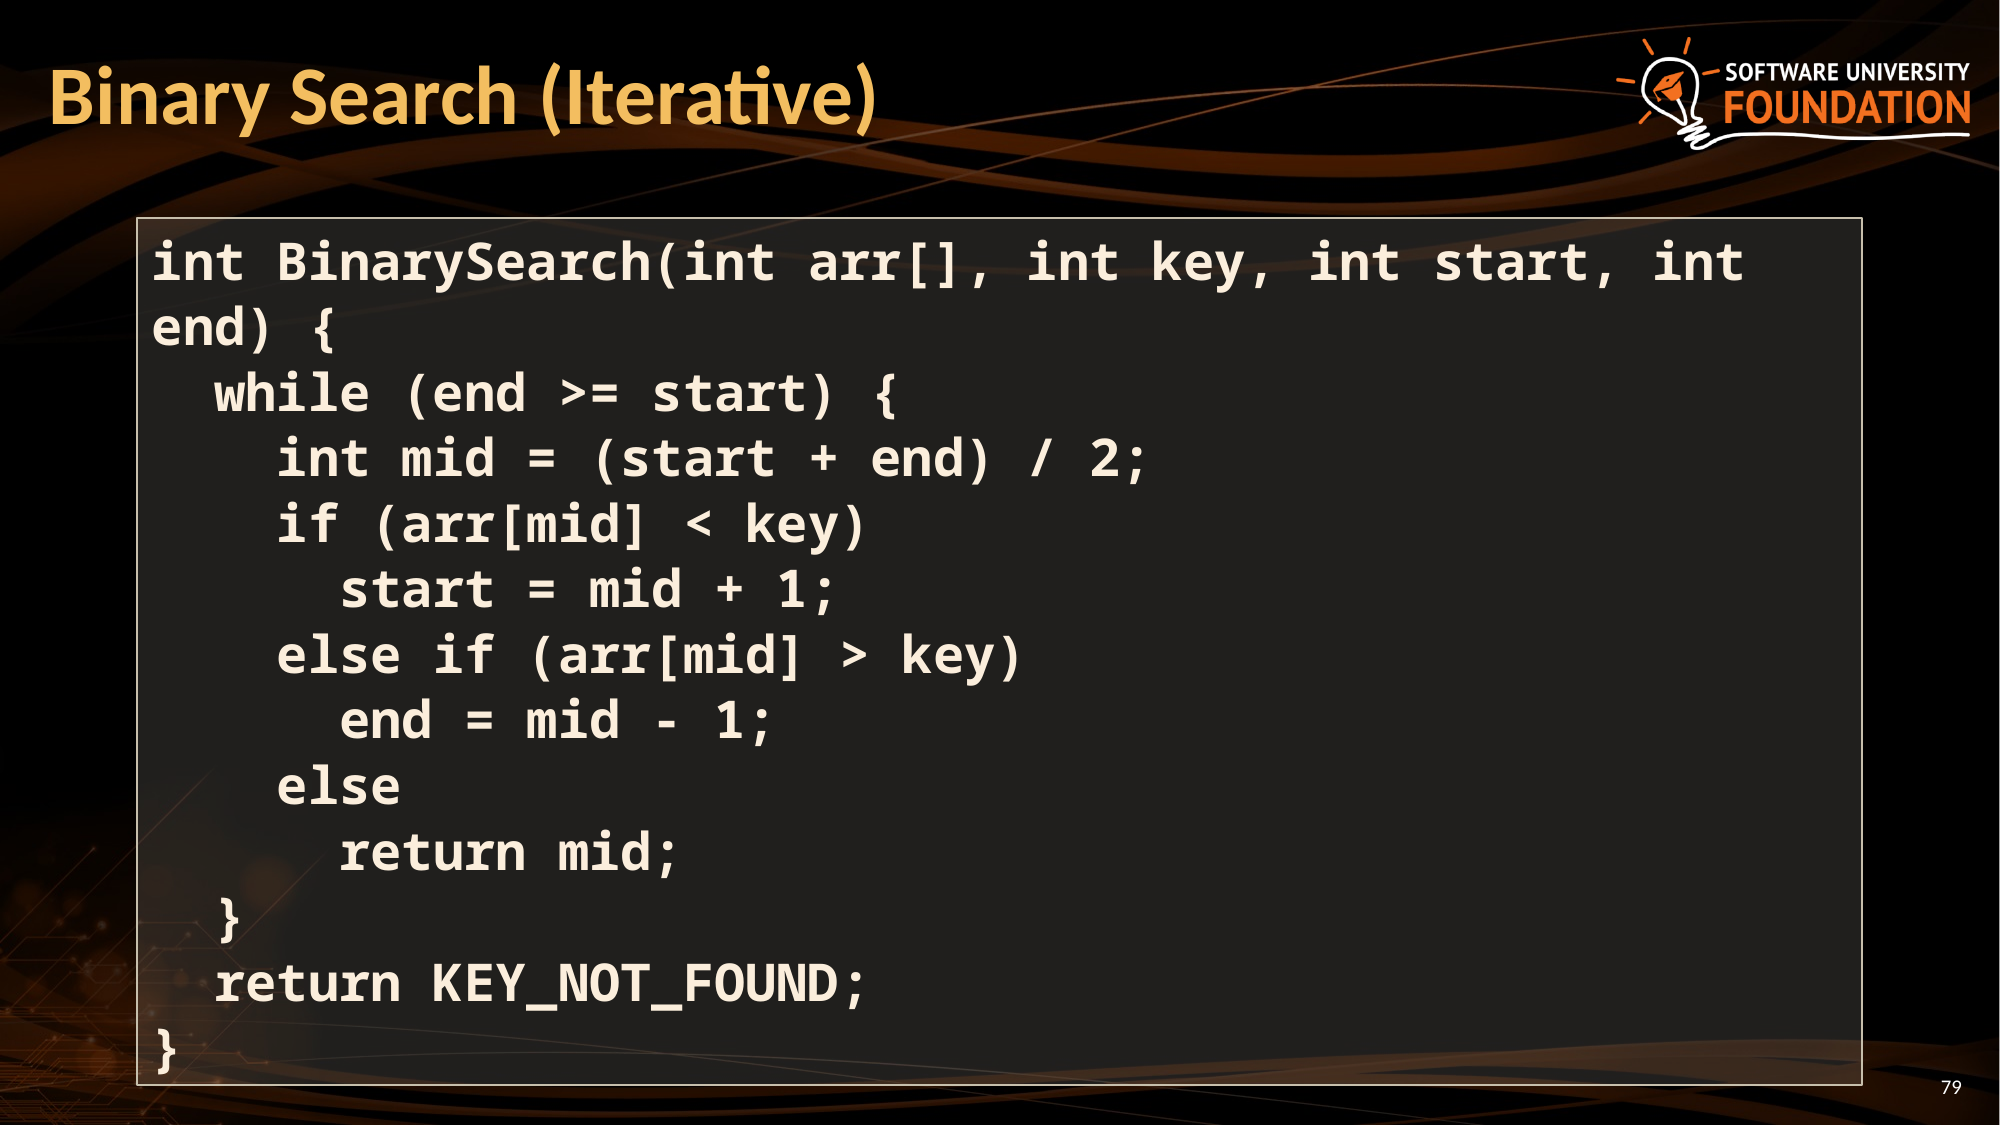

# Binary Search (Iterative)
int BinarySearch(int arr[], int key, int start, int end) {
 while (end >= start) {
 int mid = (start + end) / 2;
 if (arr[mid] < key)
 start = mid + 1;
 else if (arr[mid] > key)
 end = mid - 1;
 else
 return mid;
 }
 return KEY_NOT_FOUND;
}